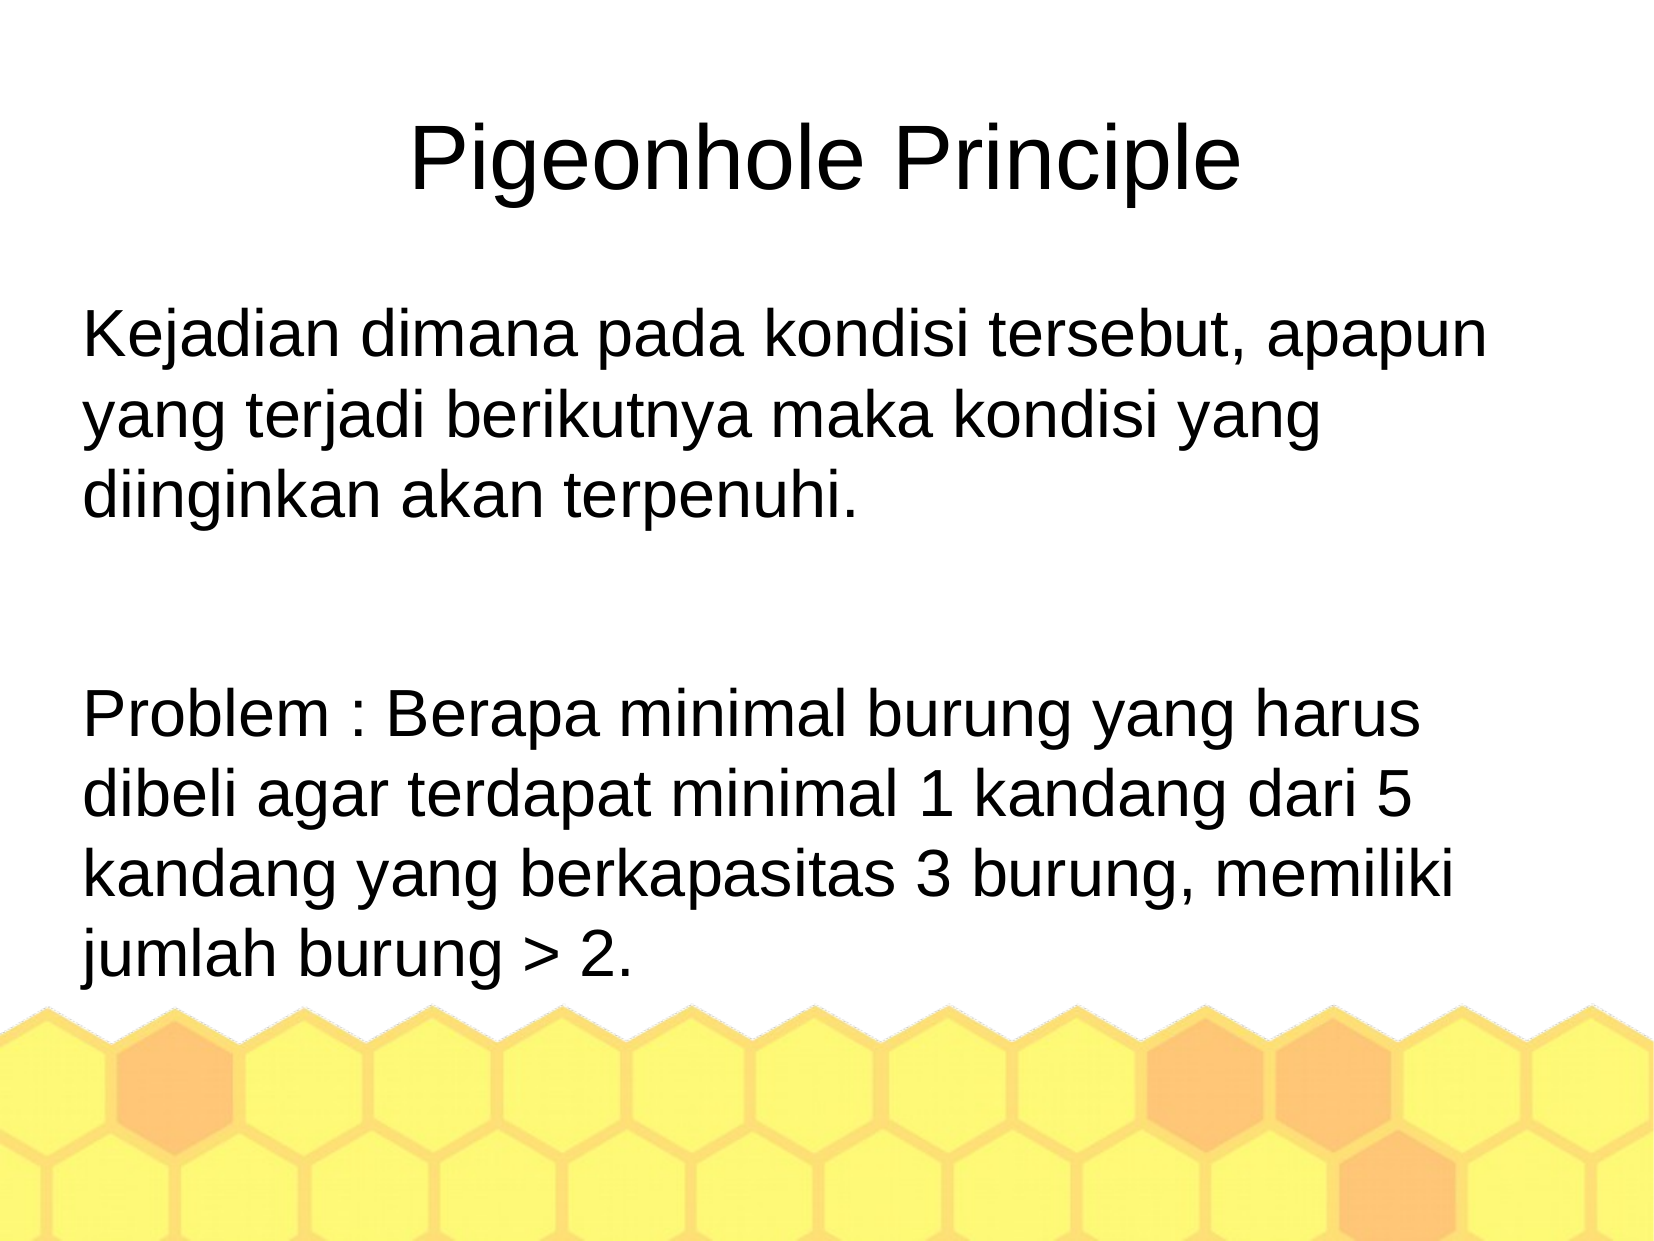

# Pigeonhole Principle
Kejadian dimana pada kondisi tersebut, apapun yang terjadi berikutnya maka kondisi yang diinginkan akan terpenuhi.
Problem : Berapa minimal burung yang harus dibeli agar terdapat minimal 1 kandang dari 5 kandang yang berkapasitas 3 burung, memiliki jumlah burung > 2.